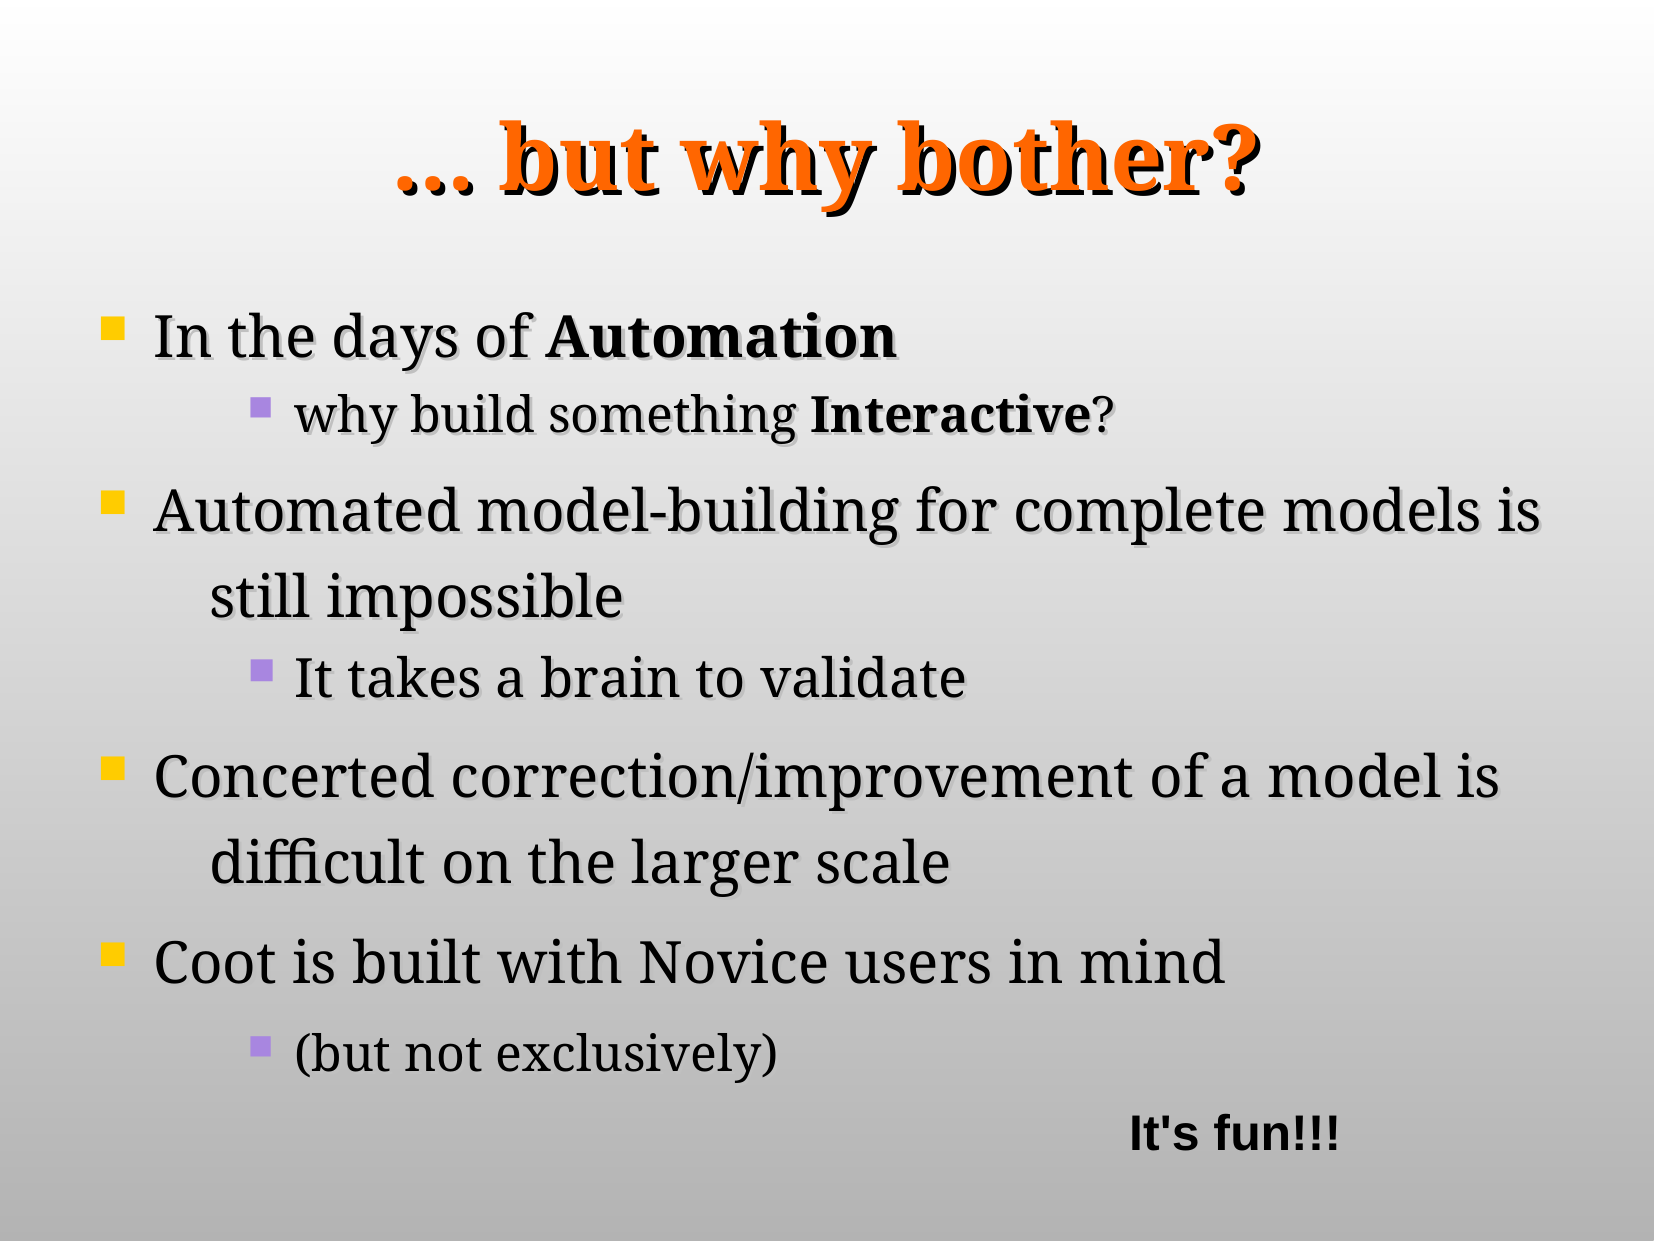

# … but why bother?
In the days of Automation
why build something Interactive?
Automated model-building for complete models is still impossible
It takes a brain to validate
Concerted correction/improvement of a model is difficult on the larger scale
Coot is built with Novice users in mind
(but not exclusively)
It's fun!!!